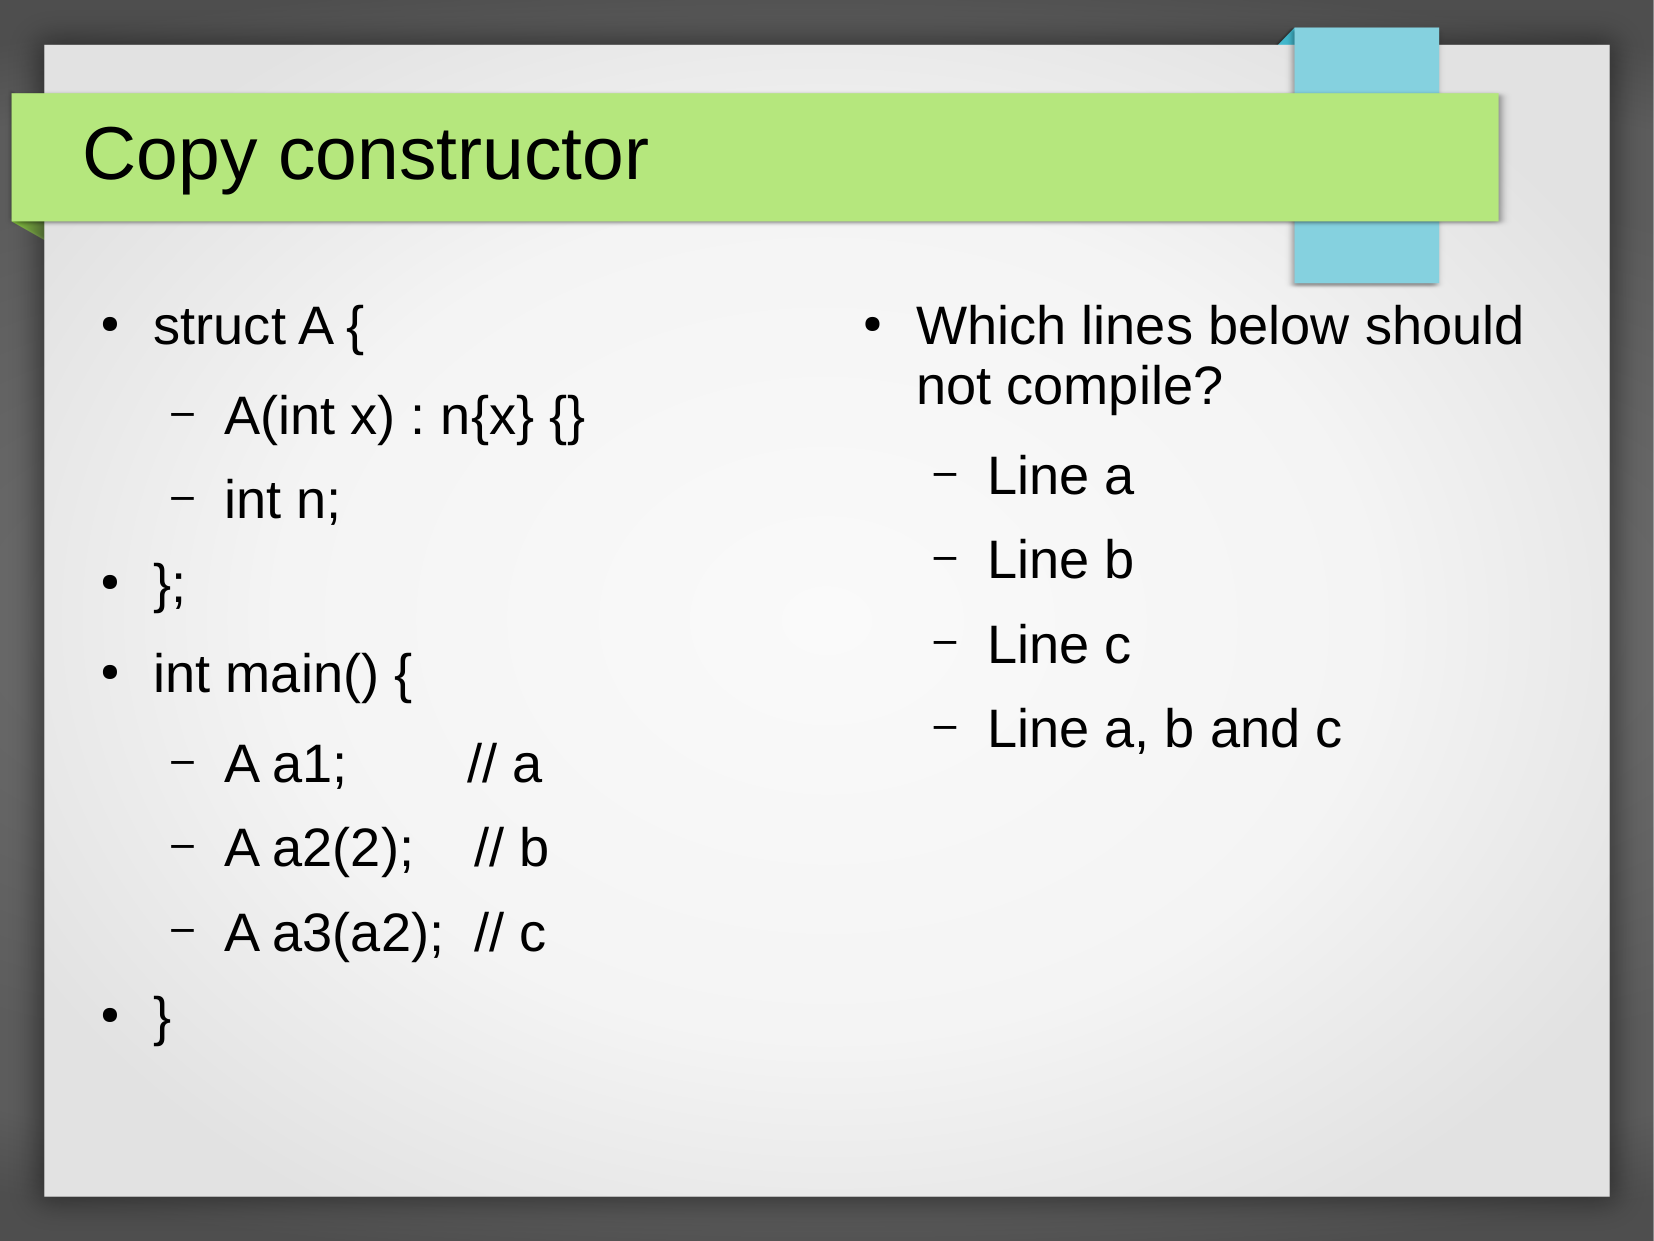

# Copy constructor
struct A {
A(int x) : n{x} {}
int n;
};
int main() {
A a1; // a
A a2(2); // b
A a3(a2); // c
}
Which lines below should not compile?
Line a
Line b
Line c
Line a, b and c